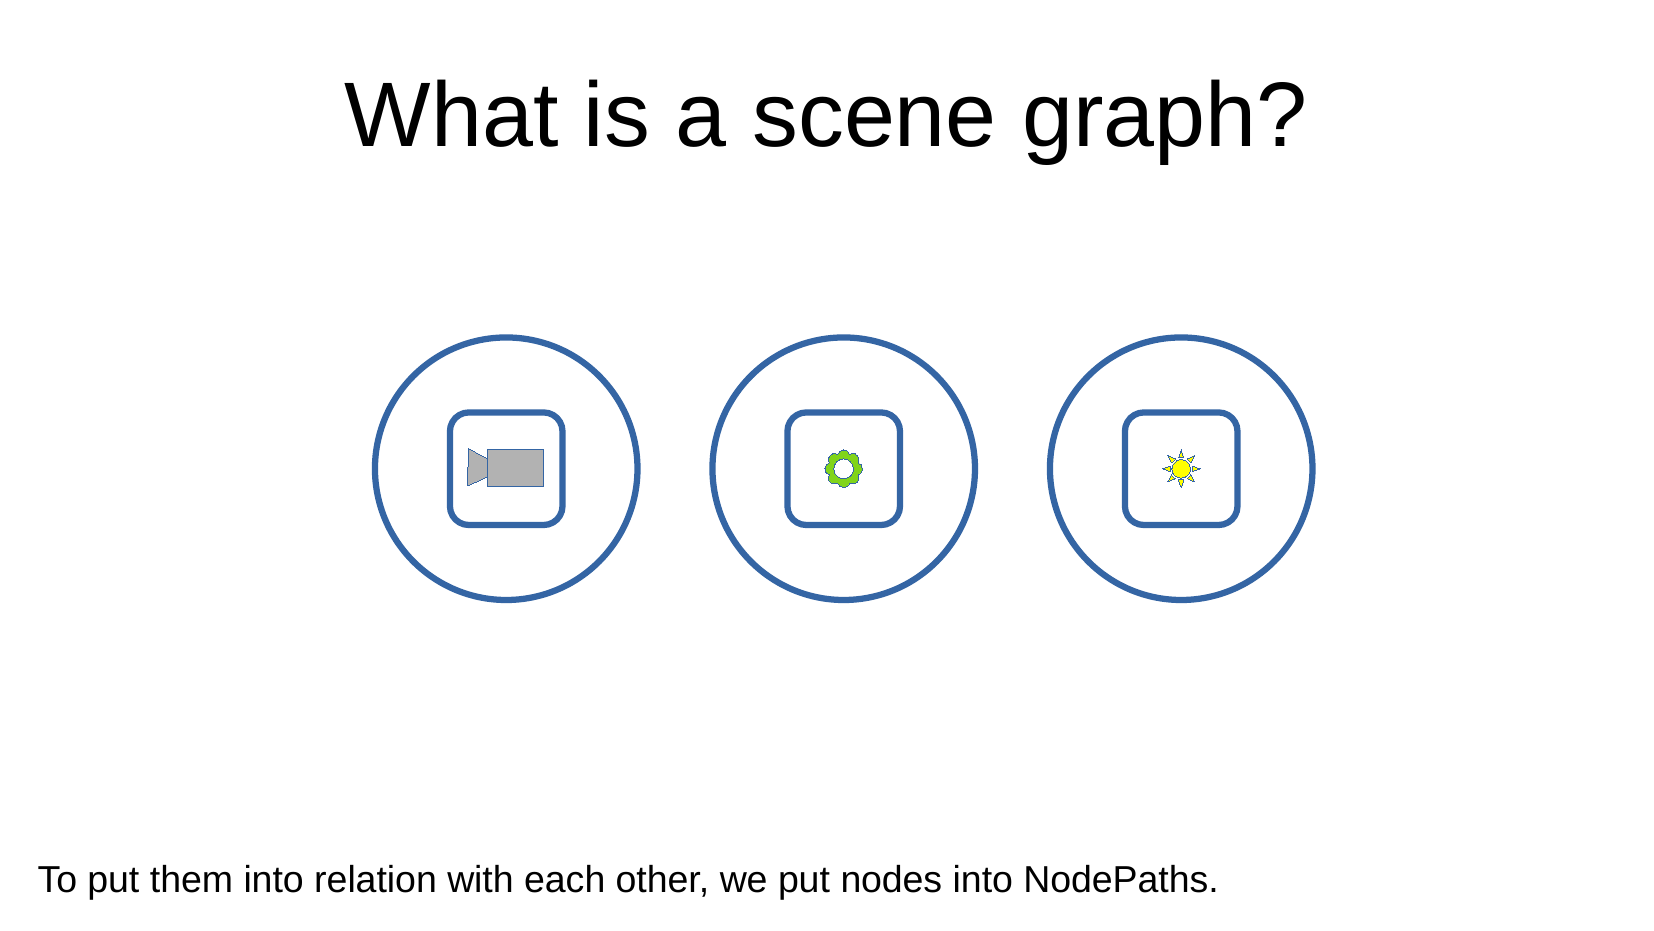

# What is a scene graph?
To put them into relation with each other, we put nodes into NodePaths.